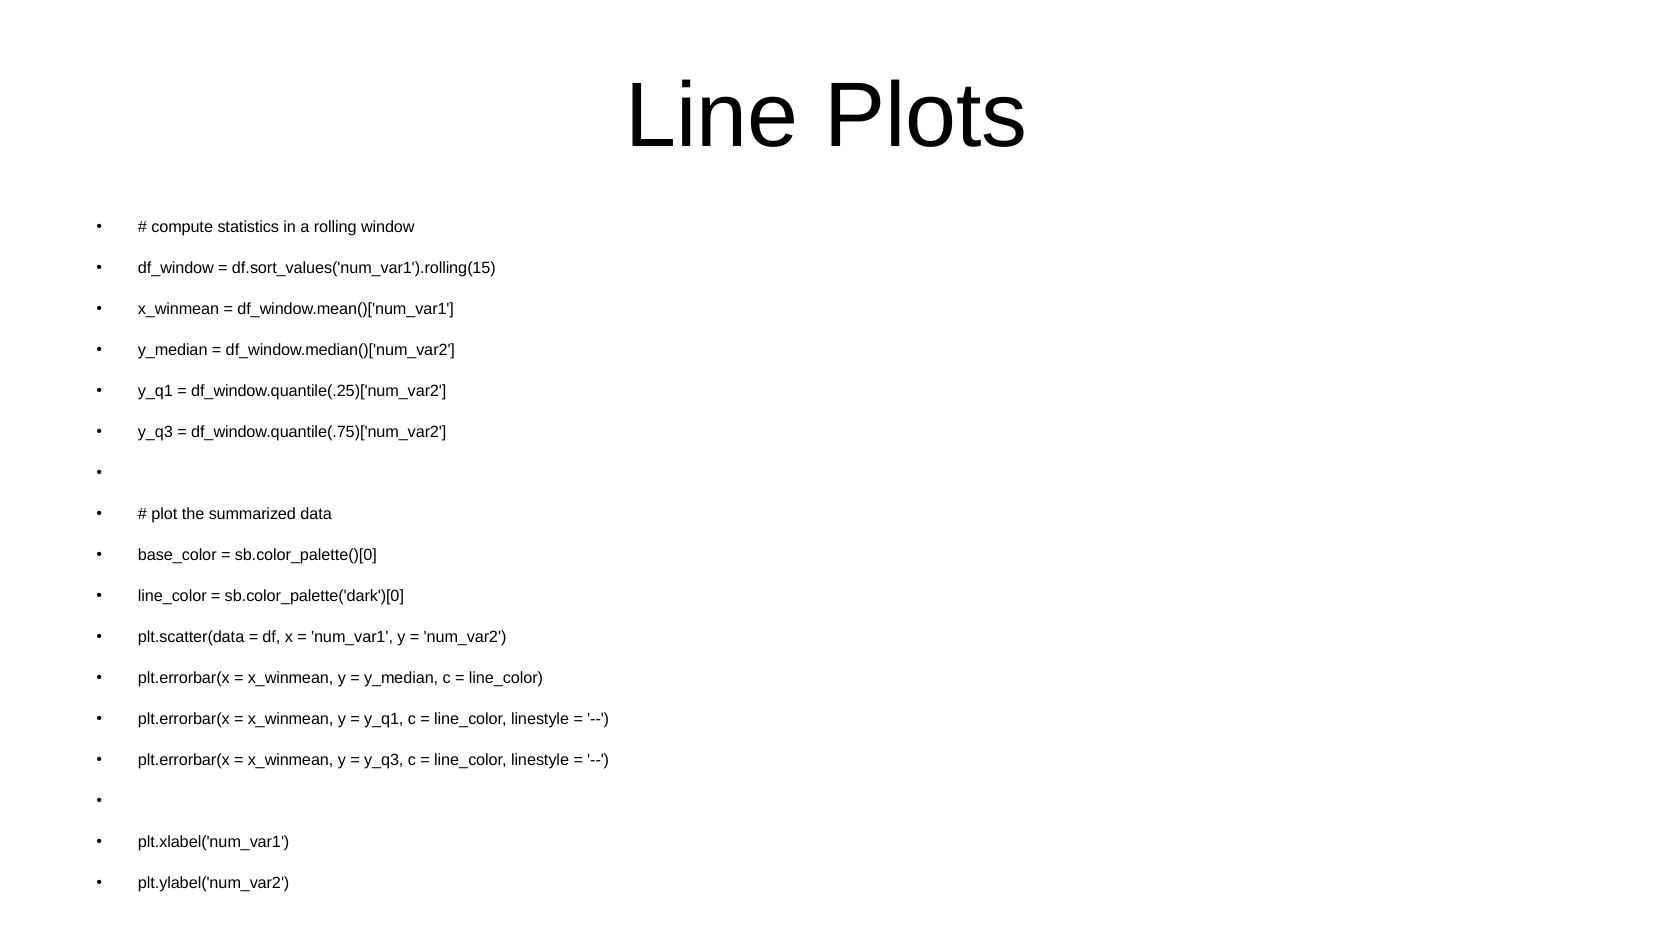

# Line Plots
# compute statistics in a rolling window
df_window = df.sort_values('num_var1').rolling(15)
x_winmean = df_window.mean()['num_var1']
y_median = df_window.median()['num_var2']
y_q1 = df_window.quantile(.25)['num_var2']
y_q3 = df_window.quantile(.75)['num_var2']
# plot the summarized data
base_color = sb.color_palette()[0]
line_color = sb.color_palette('dark')[0]
plt.scatter(data = df, x = 'num_var1', y = 'num_var2')
plt.errorbar(x = x_winmean, y = y_median, c = line_color)
plt.errorbar(x = x_winmean, y = y_q1, c = line_color, linestyle = '--')
plt.errorbar(x = x_winmean, y = y_q3, c = line_color, linestyle = '--')
plt.xlabel('num_var1')
plt.ylabel('num_var2')